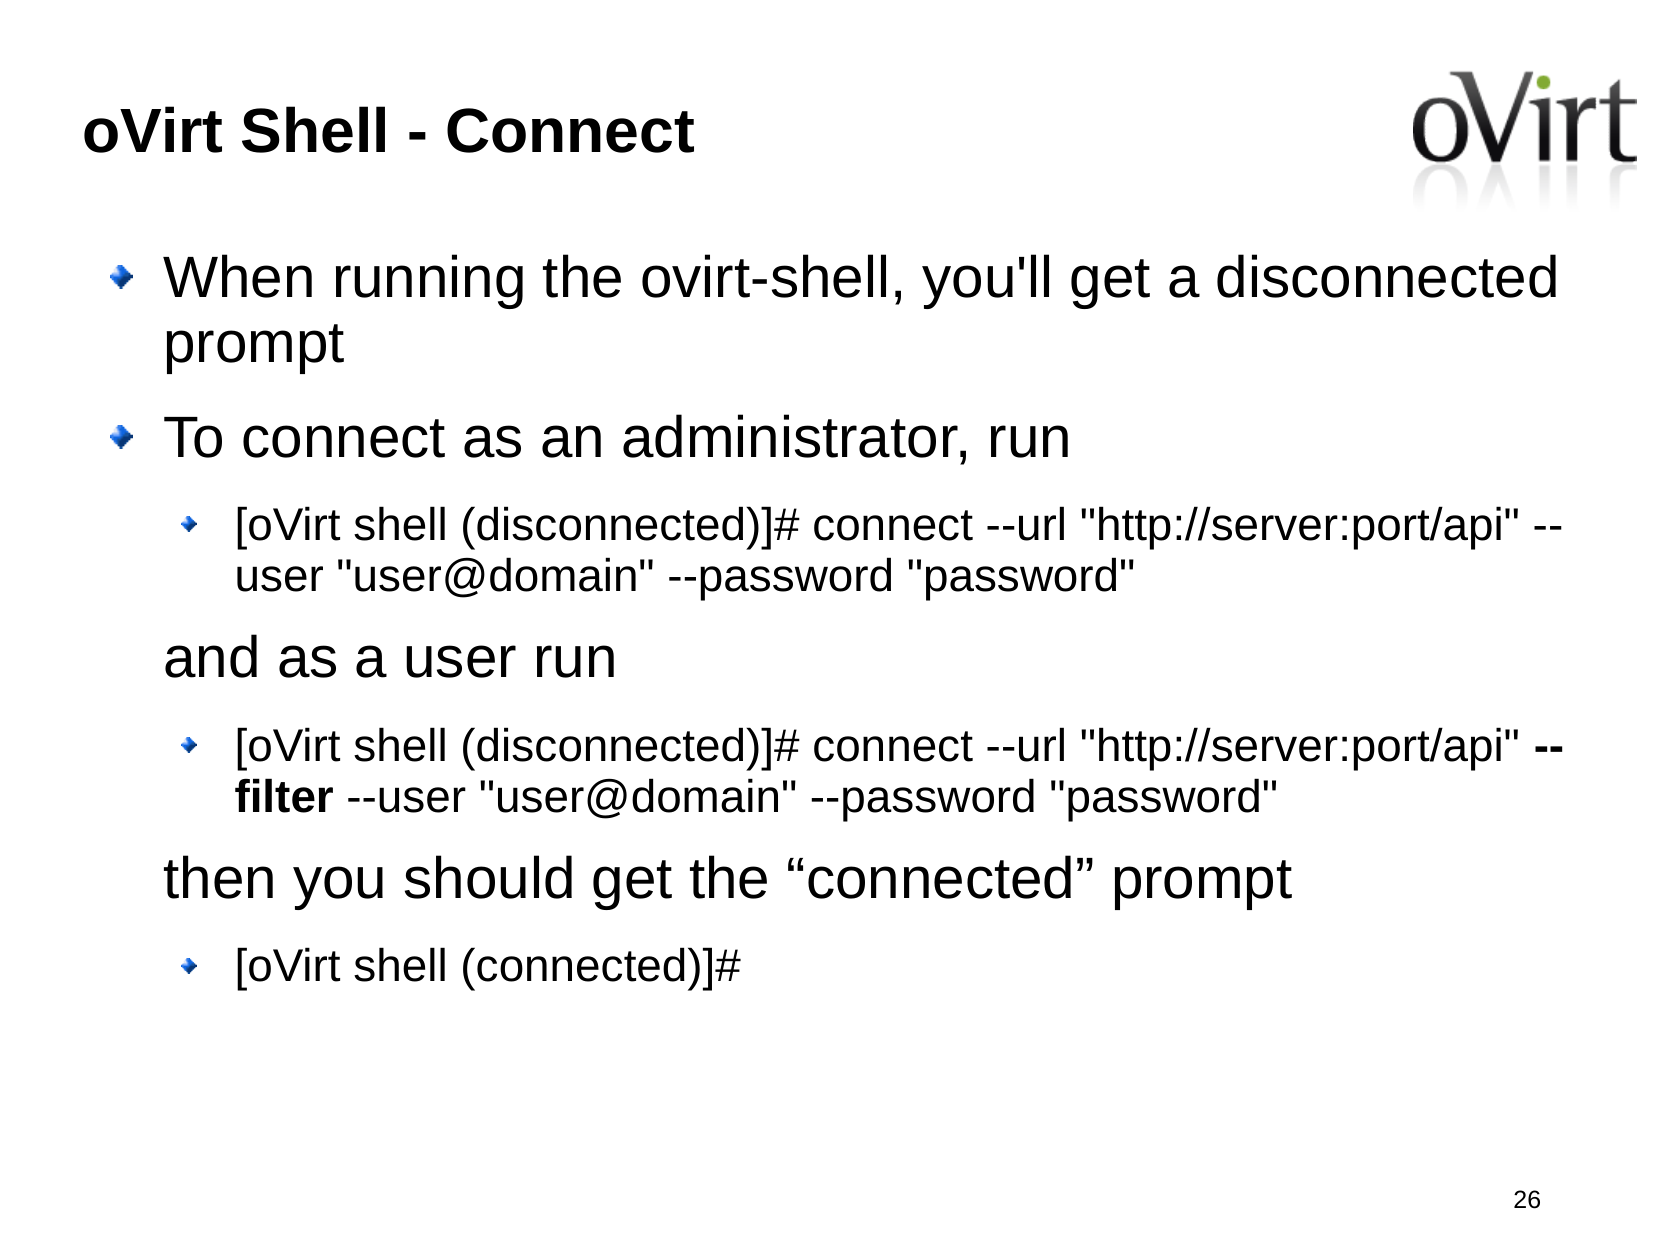

# oVirt Shell - Connect
When running the ovirt-shell, you'll get a disconnected prompt
To connect as an administrator, run
[oVirt shell (disconnected)]# connect --url "http://server:port/api" --user "user@domain" --password "password"
and as a user run
[oVirt shell (disconnected)]# connect --url "http://server:port/api" --filter --user "user@domain" --password "password"
then you should get the “connected” prompt
[oVirt shell (connected)]#